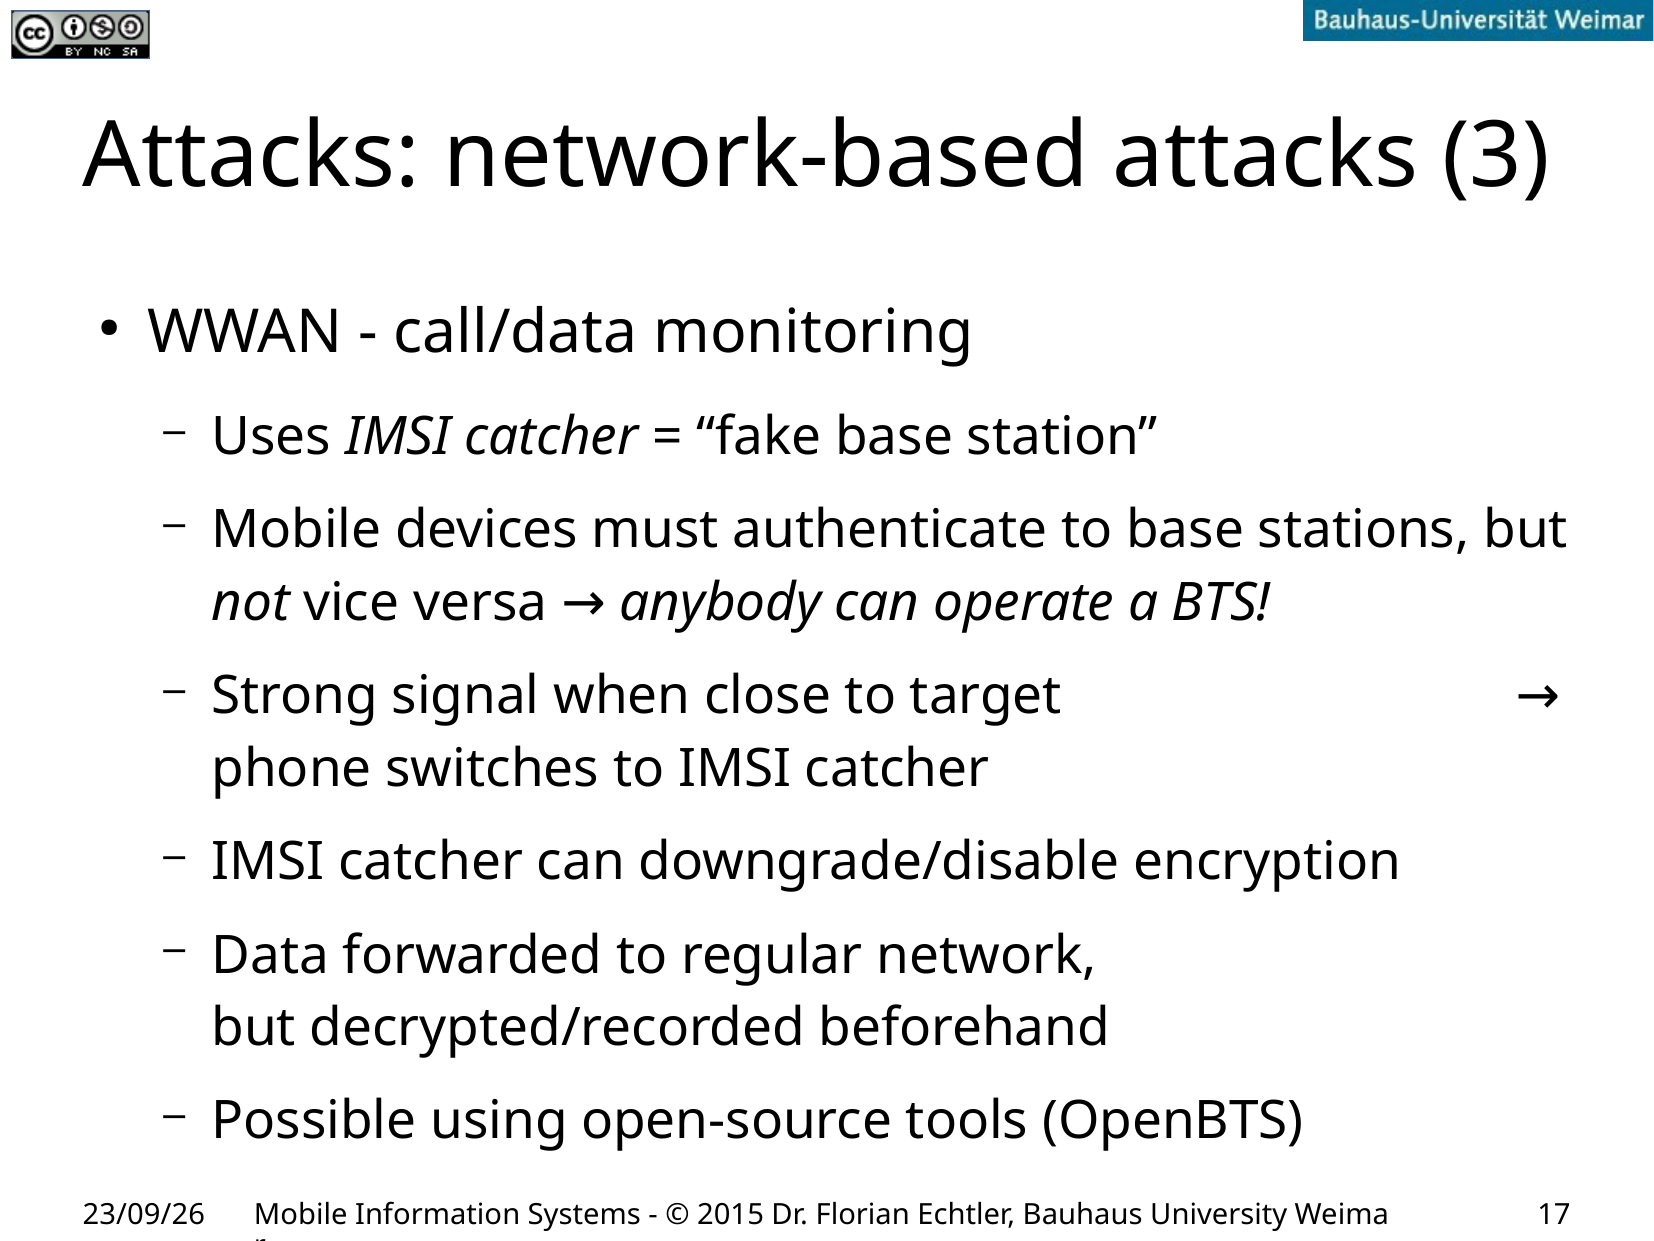

# Attacks: network-based attacks (3)
WWAN - call/data monitoring
Uses IMSI catcher = “fake base station”
Mobile devices must authenticate to base stations, but not vice versa → anybody can operate a BTS!
Strong signal when close to target → phone switches to IMSI catcher
IMSI catcher can downgrade/disable encryption
Data forwarded to regular network, but decrypted/recorded beforehand
Possible using open-source tools (OpenBTS)
Mobile Information Systems - © 2015 Dr. Florian Echtler, Bauhaus University Weimar
17